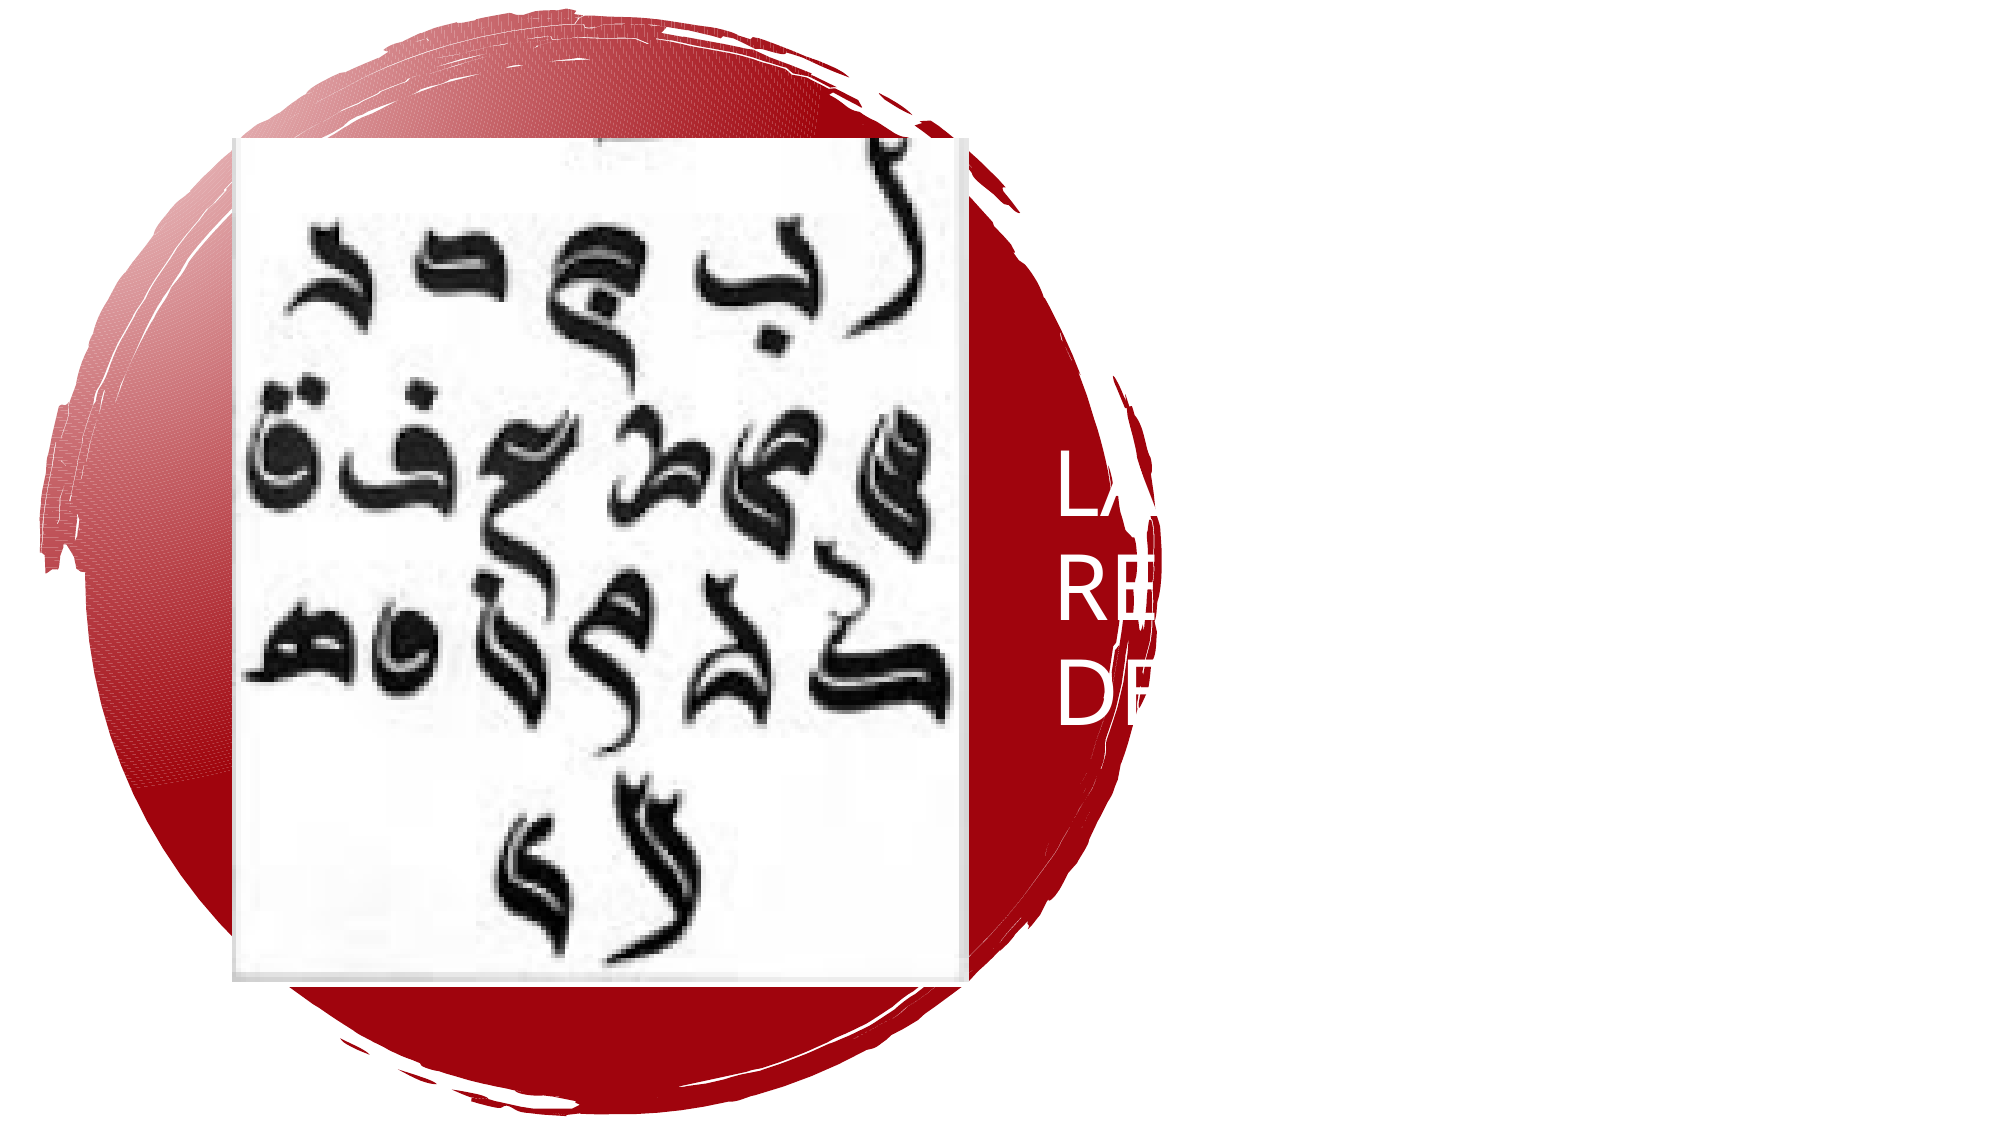

Le sujet :
# La reconnaissance des lettres arabe